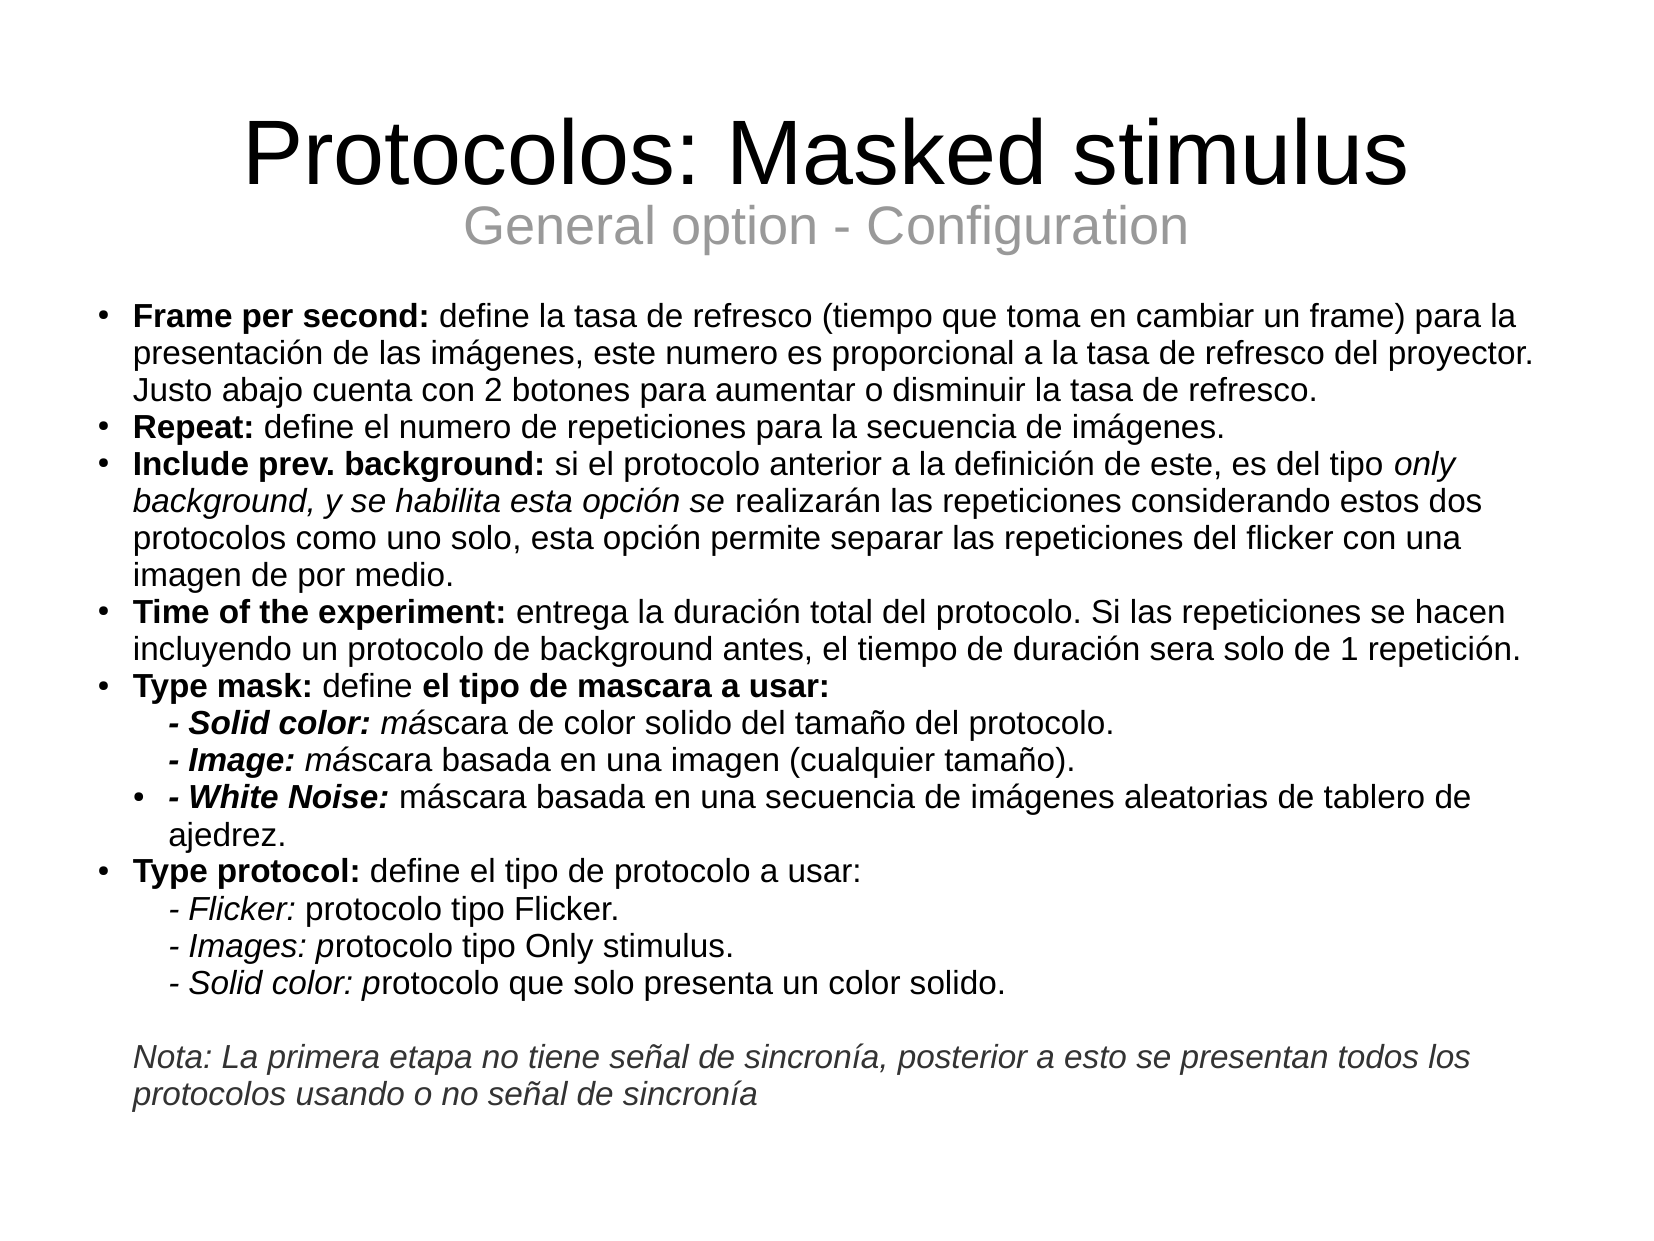

# Protocolos: Masked stimulus
General option - Configuration
Frame per second: define la tasa de refresco (tiempo que toma en cambiar un frame) para la presentación de las imágenes, este numero es proporcional a la tasa de refresco del proyector. Justo abajo cuenta con 2 botones para aumentar o disminuir la tasa de refresco.
Repeat: define el numero de repeticiones para la secuencia de imágenes.
Include prev. background: si el protocolo anterior a la definición de este, es del tipo only background, y se habilita esta opción se realizarán las repeticiones considerando estos dos protocolos como uno solo, esta opción permite separar las repeticiones del flicker con una imagen de por medio.
Time of the experiment: entrega la duración total del protocolo. Si las repeticiones se hacen incluyendo un protocolo de background antes, el tiempo de duración sera solo de 1 repetición.
Type mask: define el tipo de mascara a usar:
- Solid color: máscara de color solido del tamaño del protocolo.
- Image: máscara basada en una imagen (cualquier tamaño).
- White Noise: máscara basada en una secuencia de imágenes aleatorias de tablero de ajedrez.
Type protocol: define el tipo de protocolo a usar:
- Flicker: protocolo tipo Flicker.
- Images: protocolo tipo Only stimulus.
- Solid color: protocolo que solo presenta un color solido.
Nota: La primera etapa no tiene señal de sincronía, posterior a esto se presentan todos los protocolos usando o no señal de sincronía